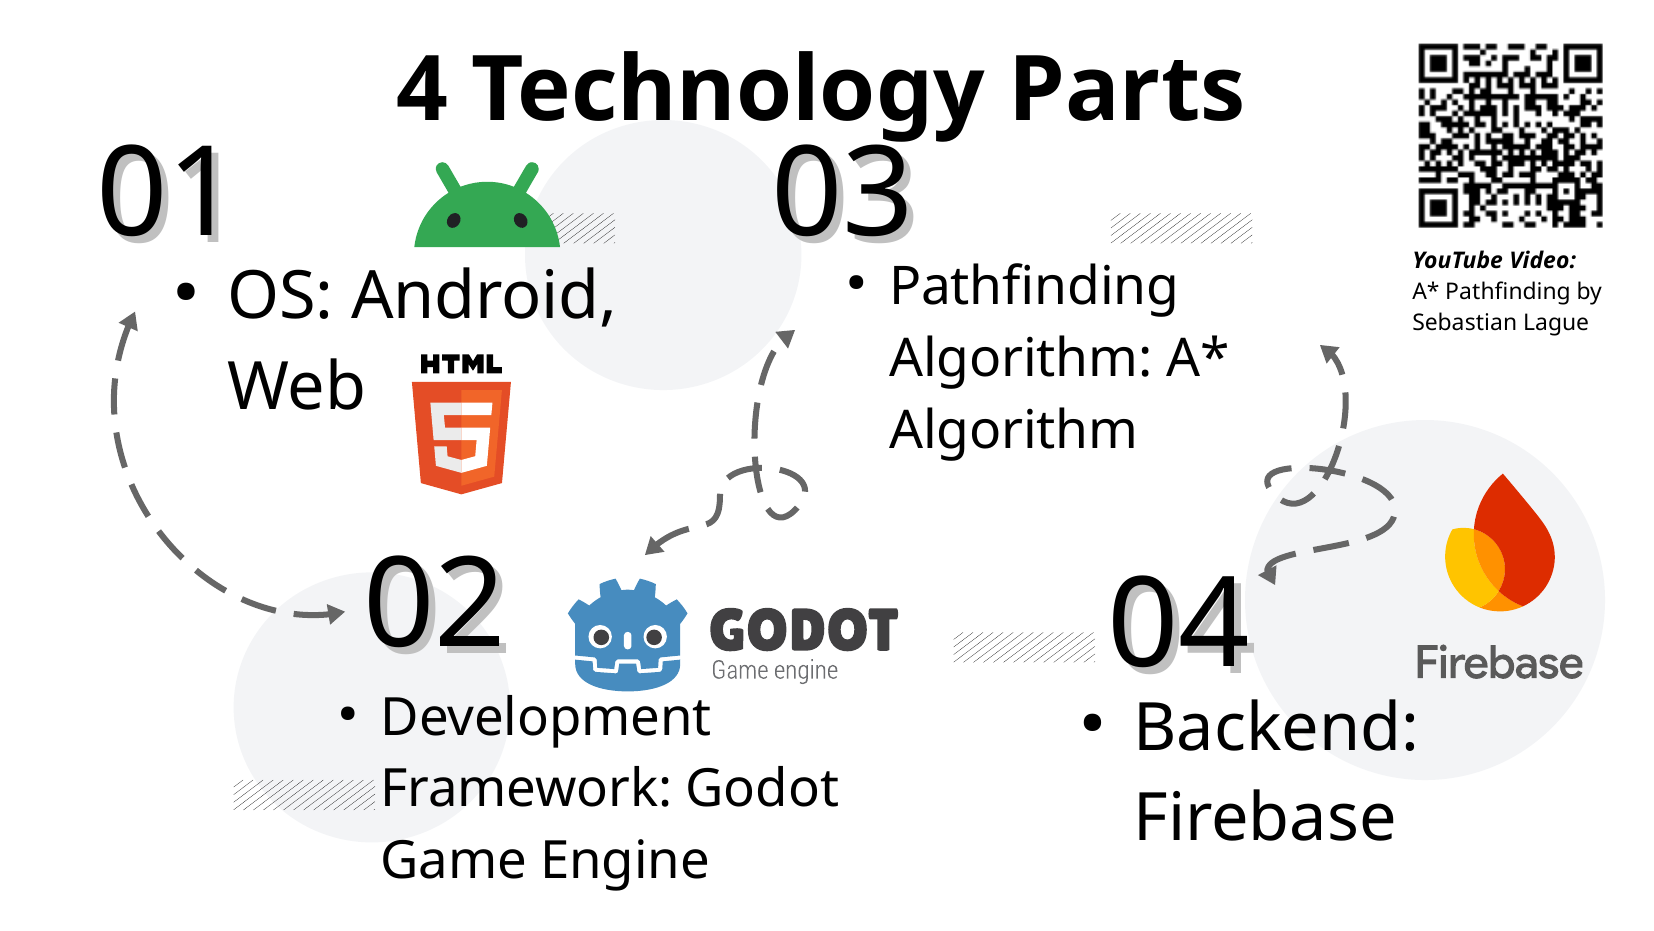

# 4 Technology Parts
01
03
YouTube Video:
A* Pathfinding by Sebastian Lague
OS: Android, Web
Pathfinding Algorithm: A* Algorithm
02
04
Development Framework: Godot Game Engine
Backend: Firebase